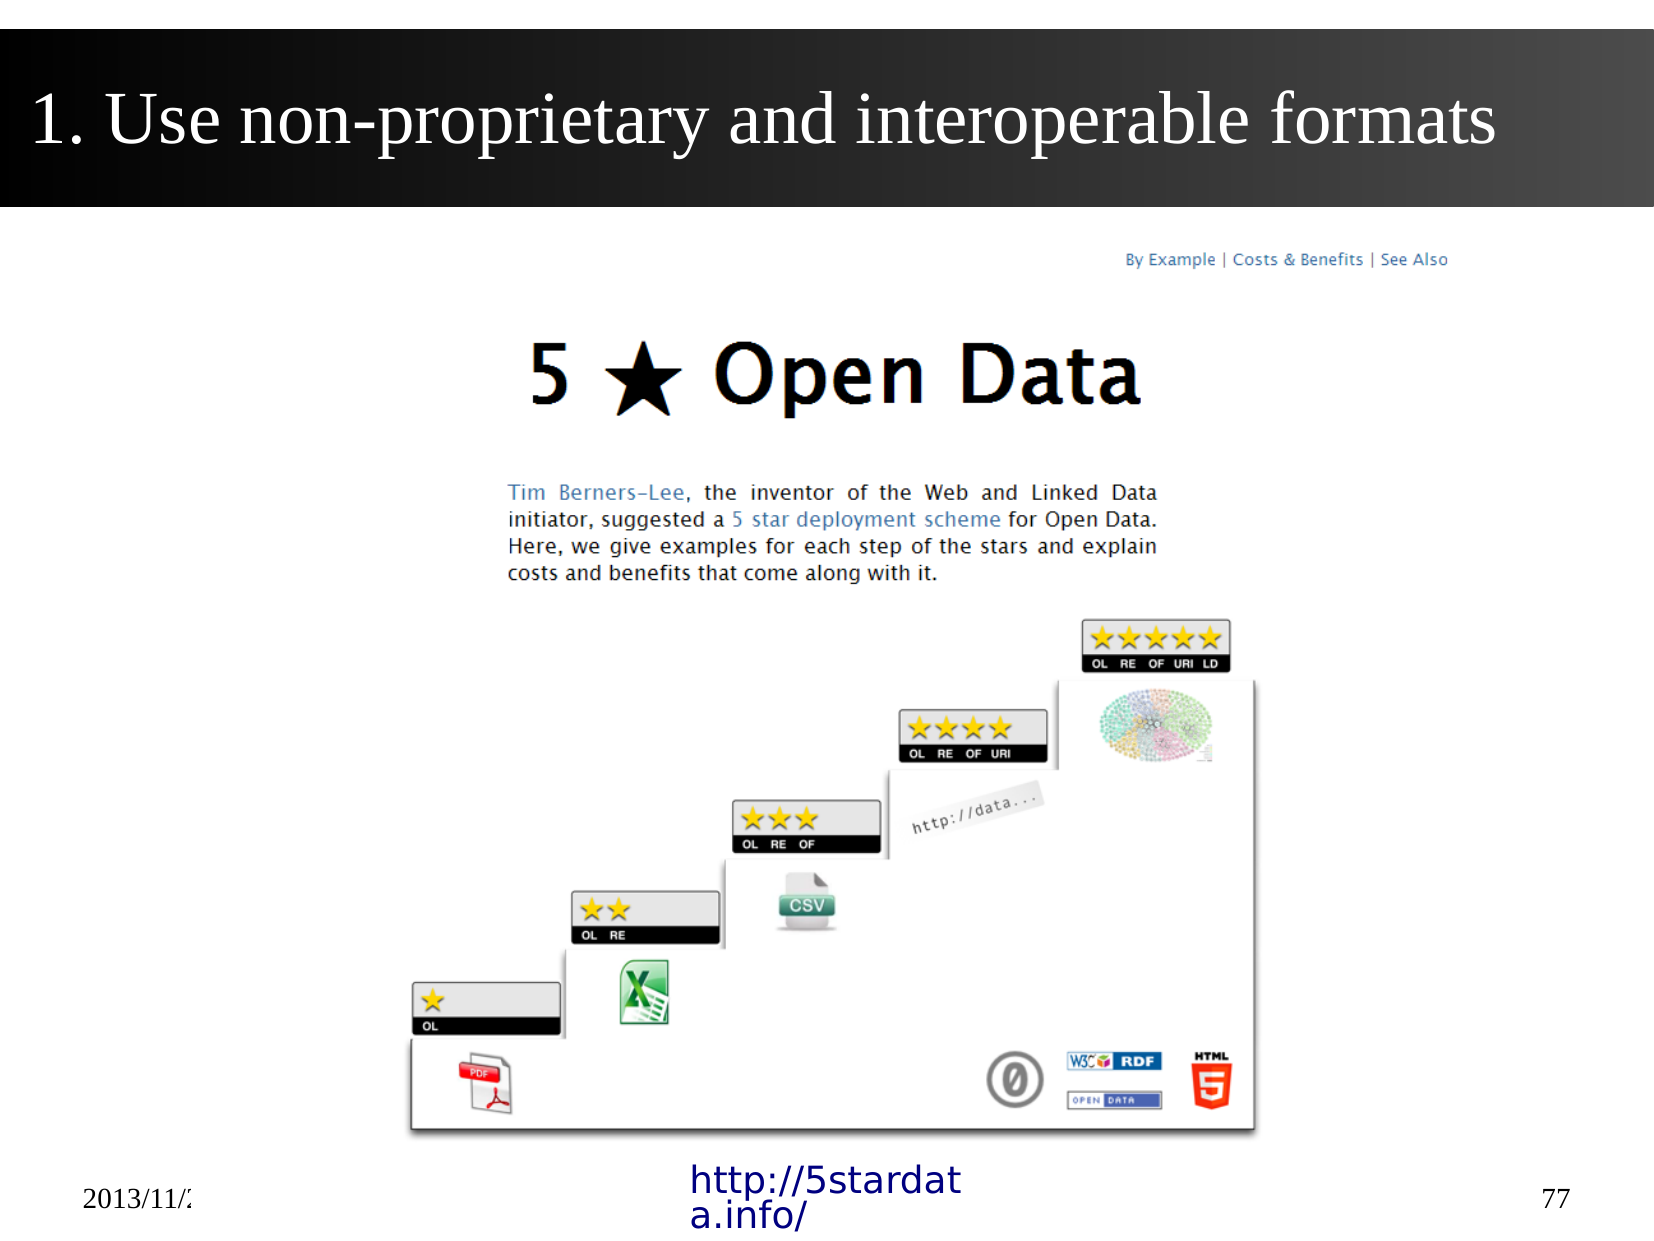

1. Use non-proprietary and interoperable formats
2013/11/21
77
http://5stardata.info/